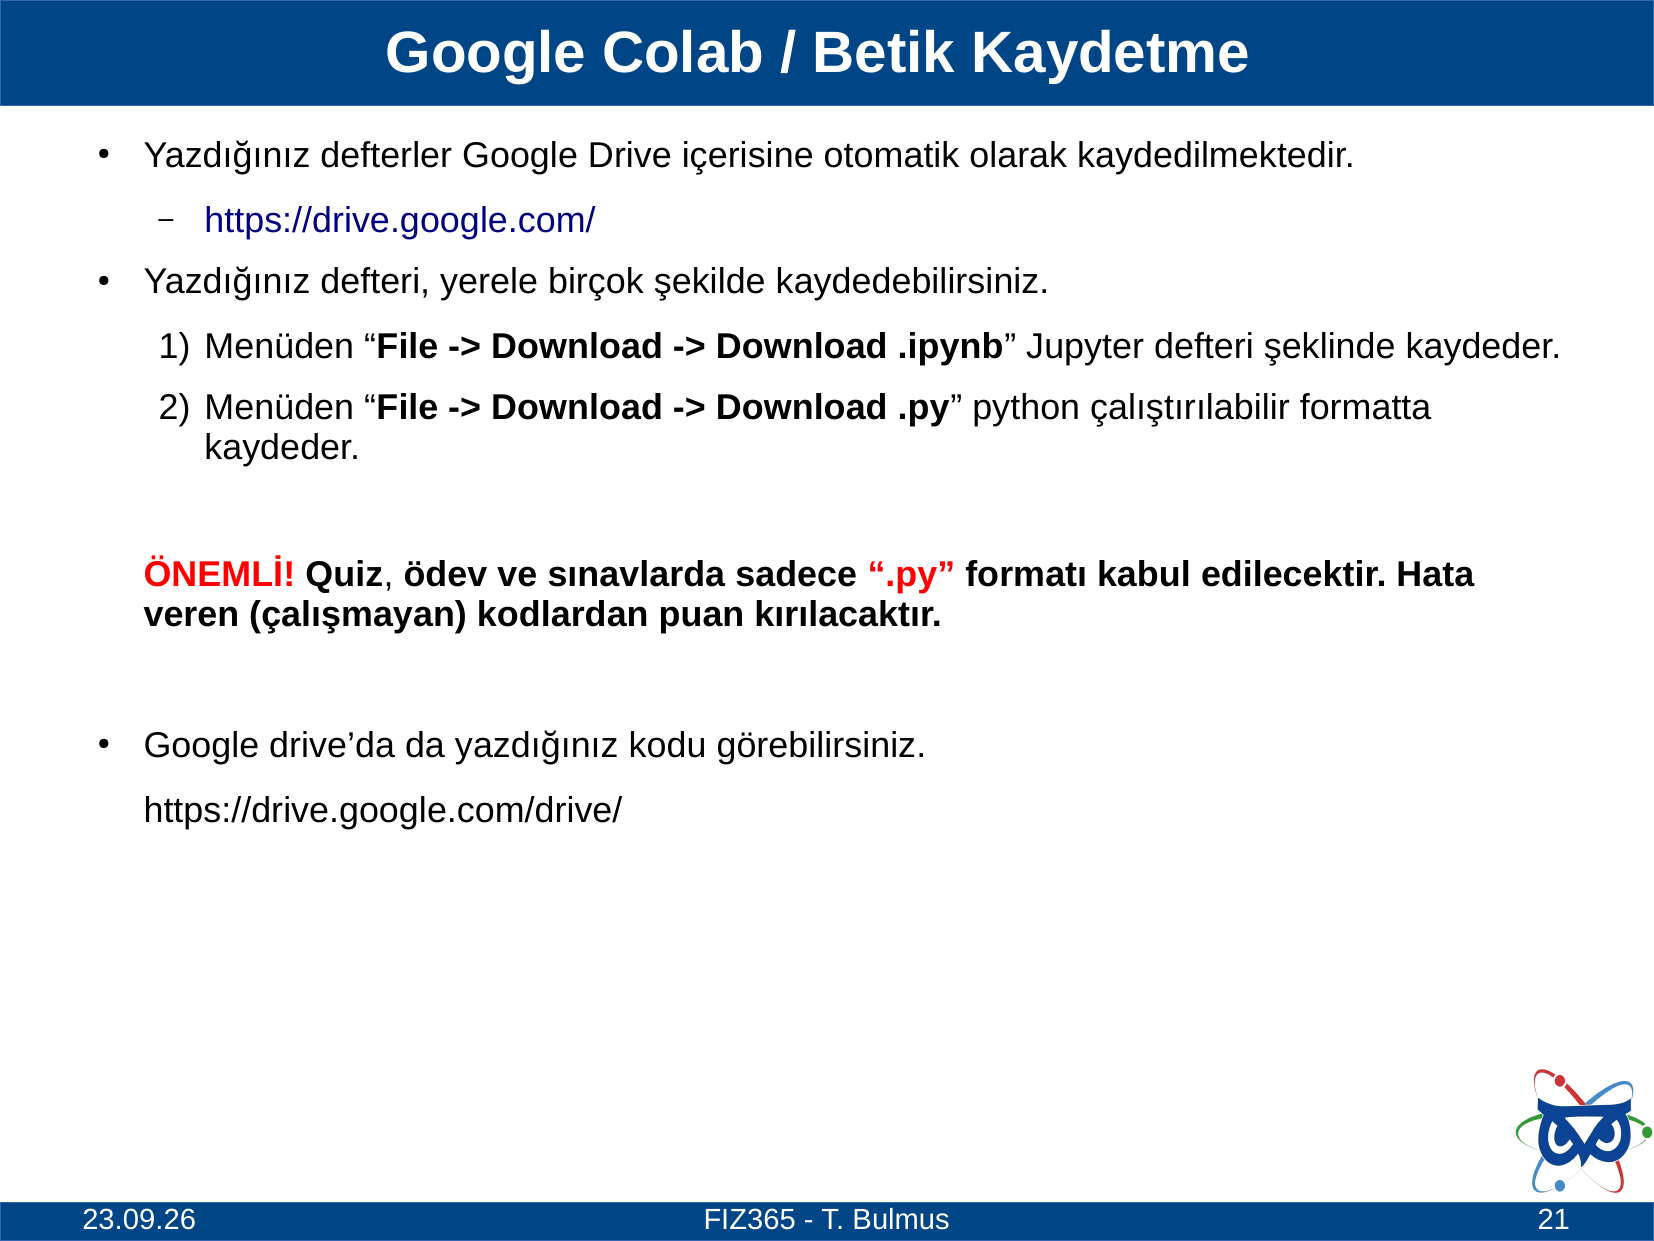

# Google Colab / Betik Kaydetme
Yazdığınız defterler Google Drive içerisine otomatik olarak kaydedilmektedir.
https://drive.google.com/
Yazdığınız defteri, yerele birçok şekilde kaydedebilirsiniz.
Menüden “File -> Download -> Download .ipynb” Jupyter defteri şeklinde kaydeder.
Menüden “File -> Download -> Download .py” python çalıştırılabilir formatta kaydeder.
ÖNEMLİ! Quiz, ödev ve sınavlarda sadece “.py” formatı kabul edilecektir. Hata veren (çalışmayan) kodlardan puan kırılacaktır.
Google drive’da da yazdığınız kodu görebilirsiniz.
https://drive.google.com/drive/
FIZ365 - T. Bulmus
21